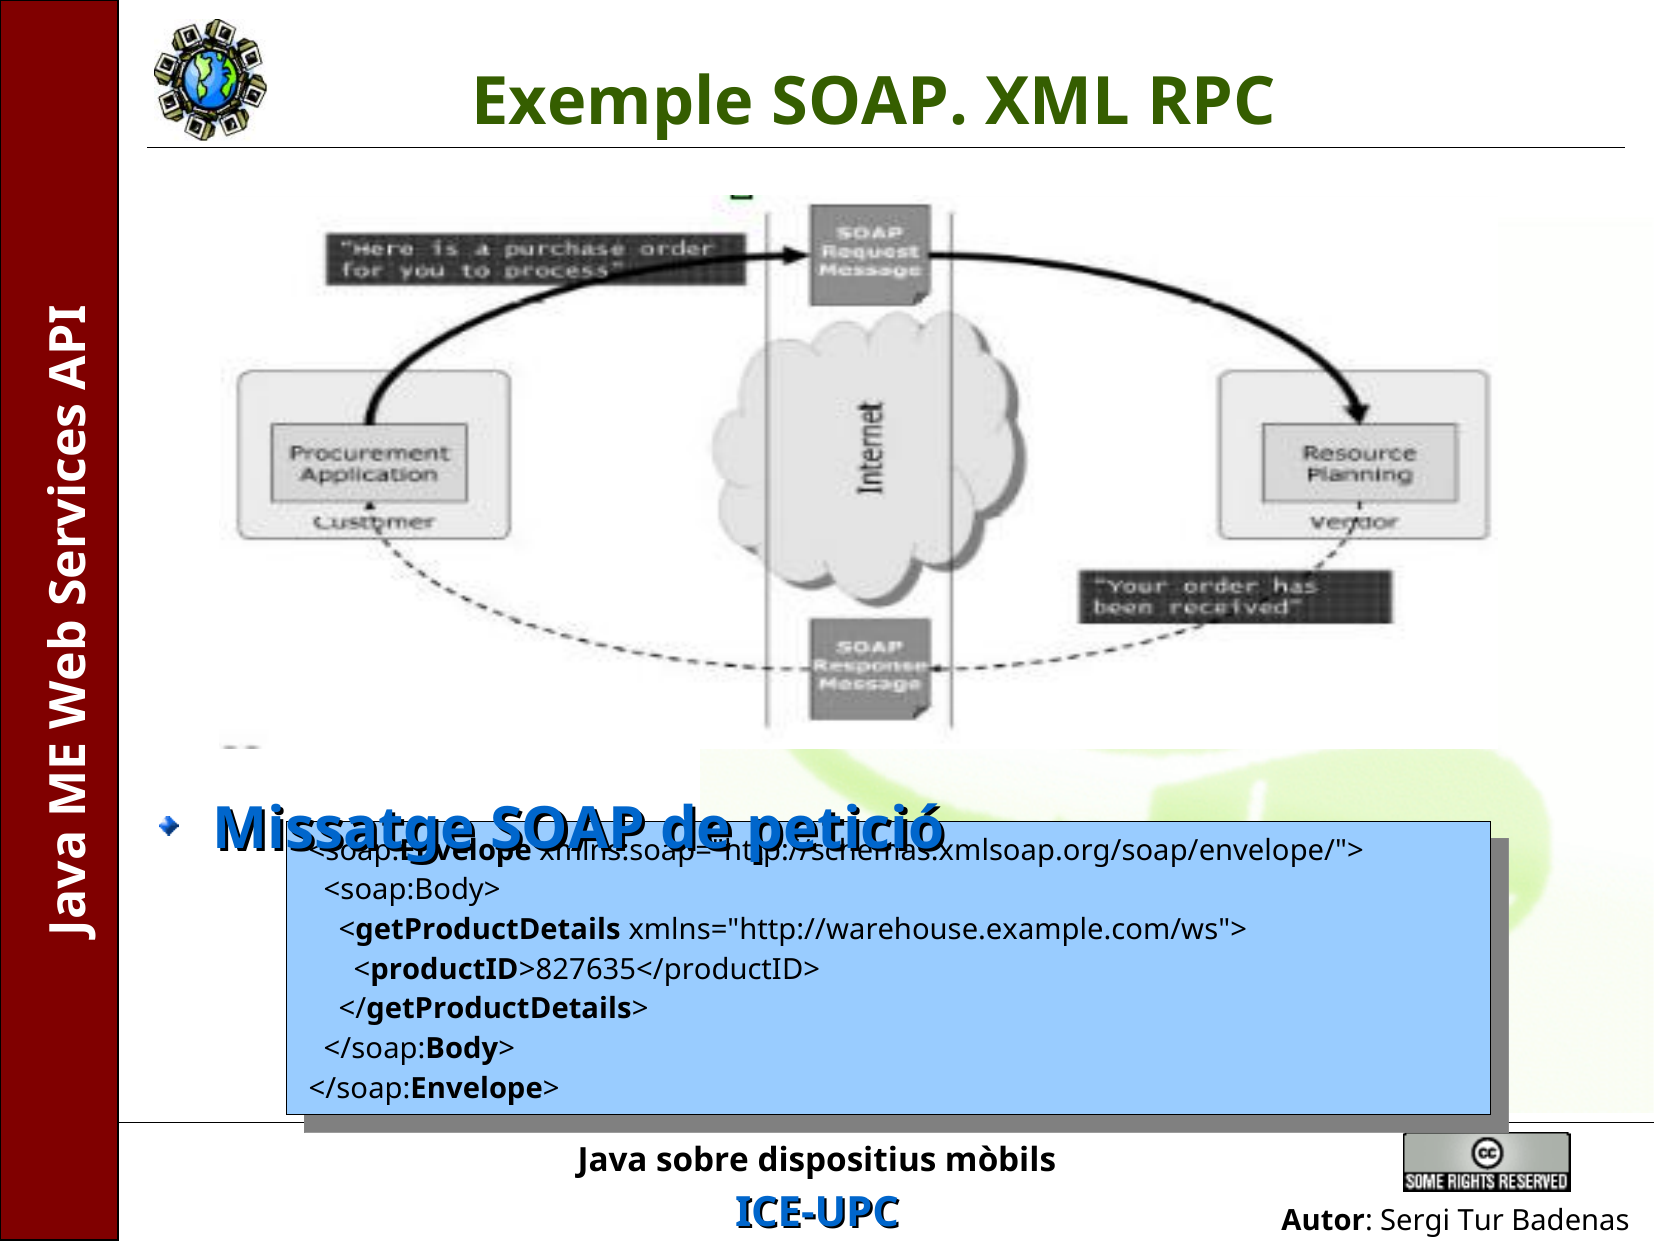

# Exemple SOAP. XML RPC
Missatge SOAP de petició
 <soap:Envelope xmlns:soap="http://schemas.xmlsoap.org/soap/envelope/">
 <soap:Body>
 <getProductDetails xmlns="http://warehouse.example.com/ws">
 <productID>827635</productID>
 </getProductDetails>
 </soap:Body>
 </soap:Envelope>